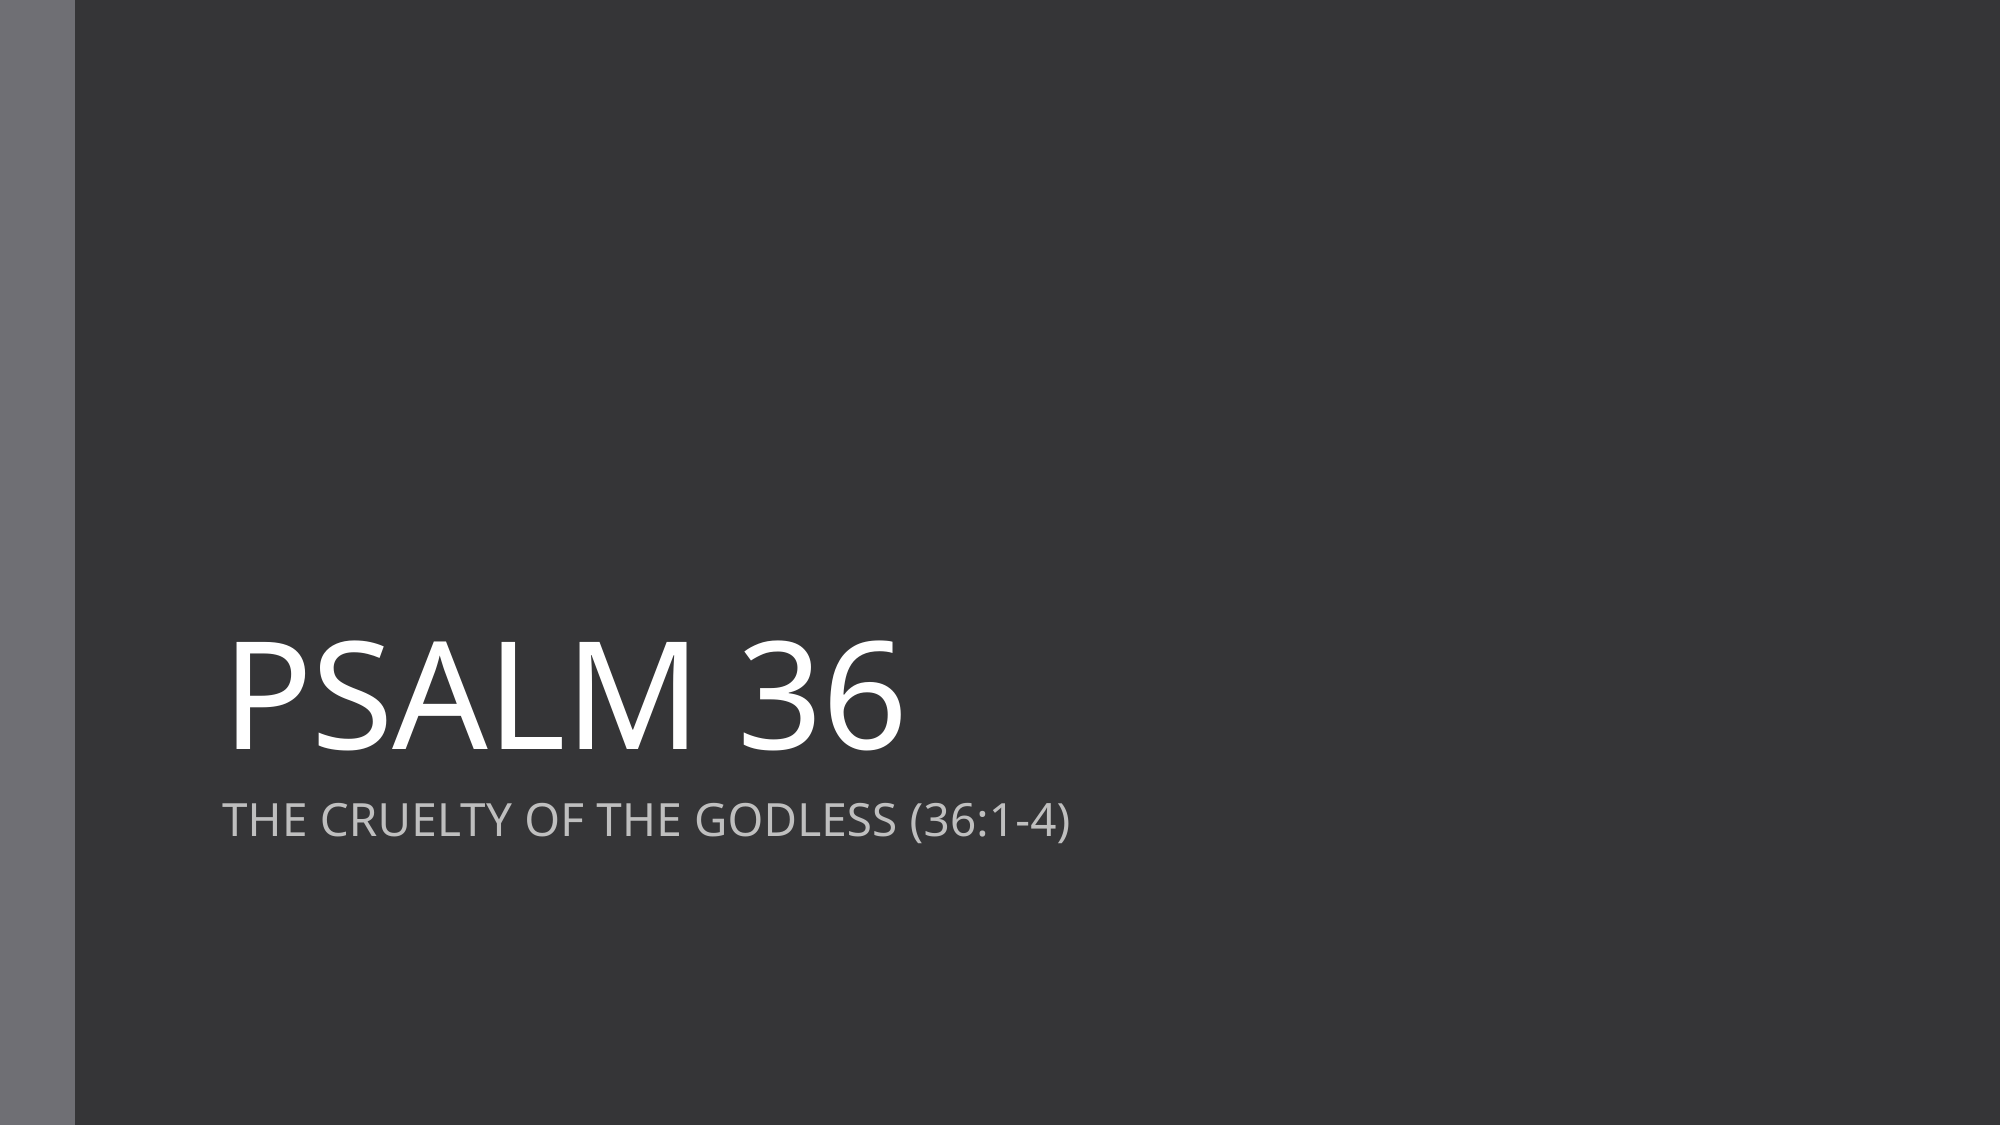

# PSALM 36
THE CRUELTY OF THE GODLESS (36:1-4)